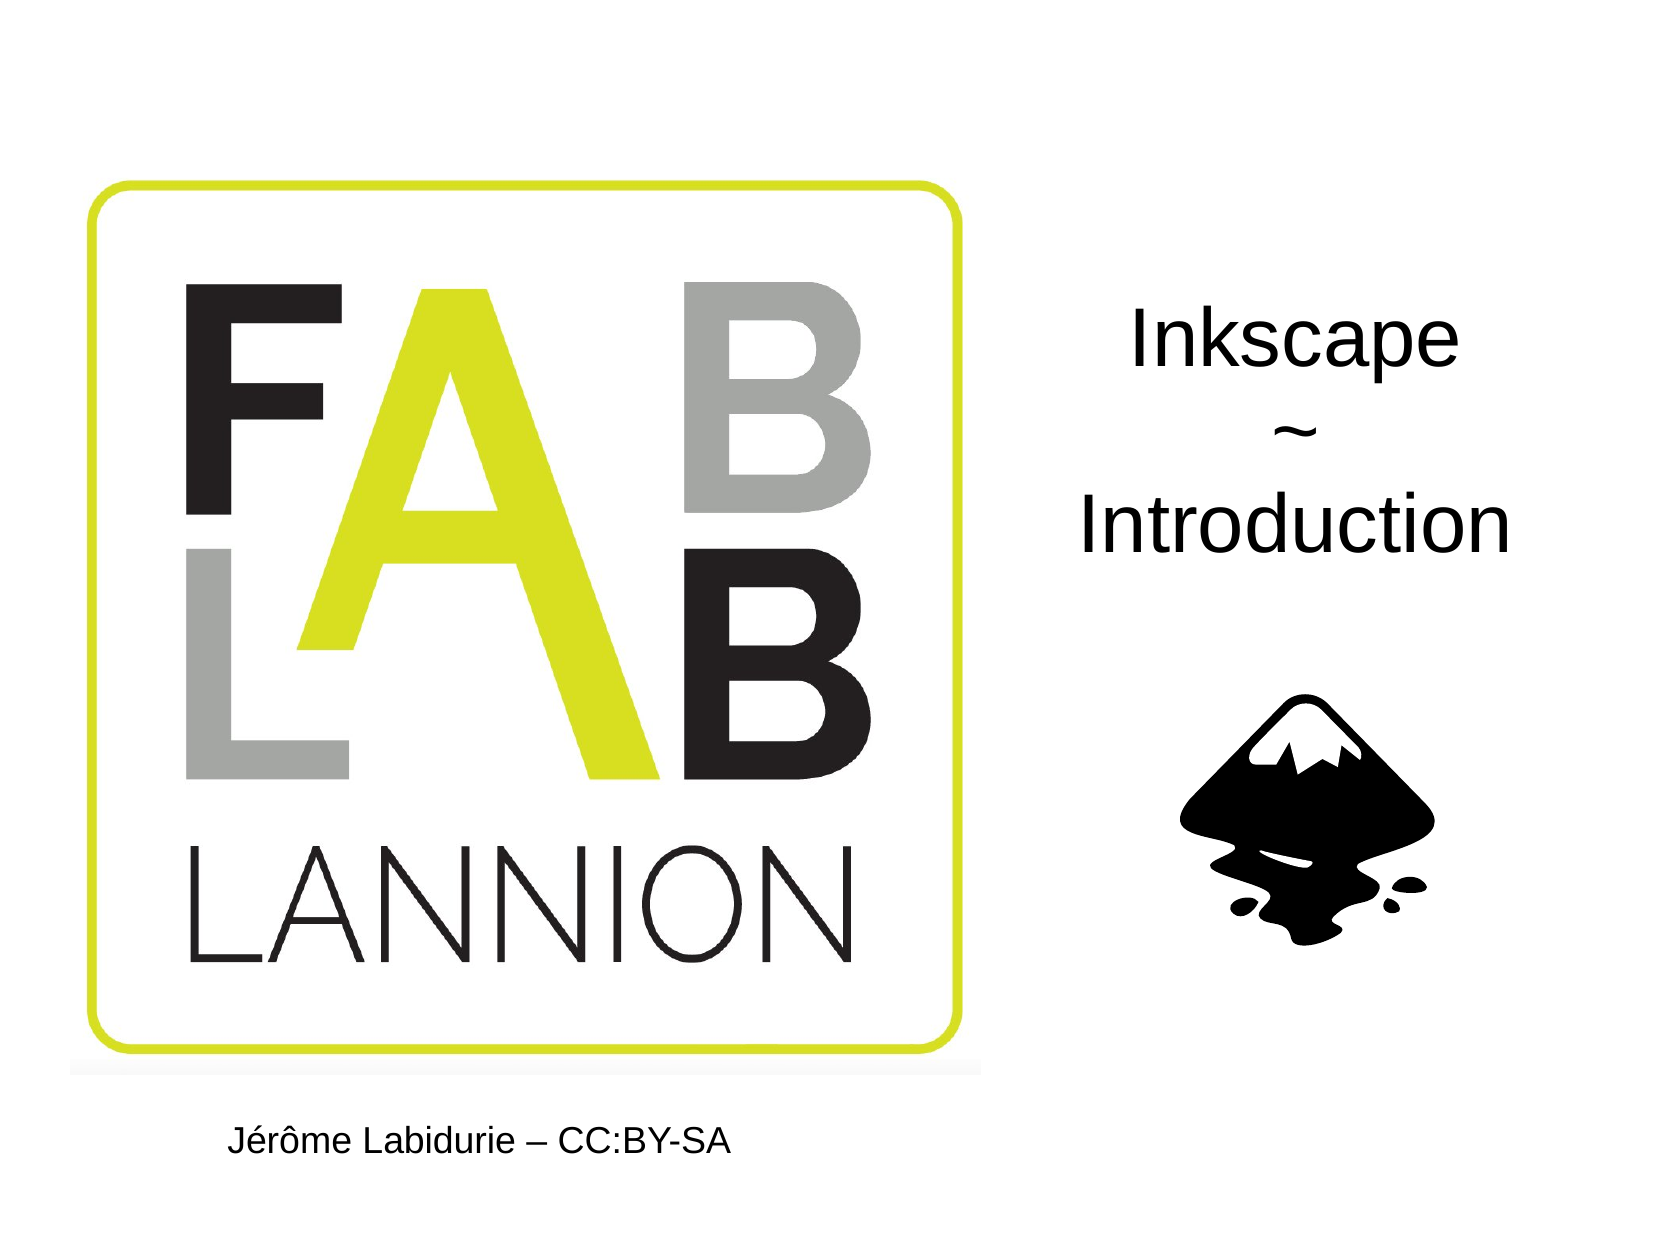

Inkscape
~
Introduction
Jérôme Labidurie – CC:BY-SA